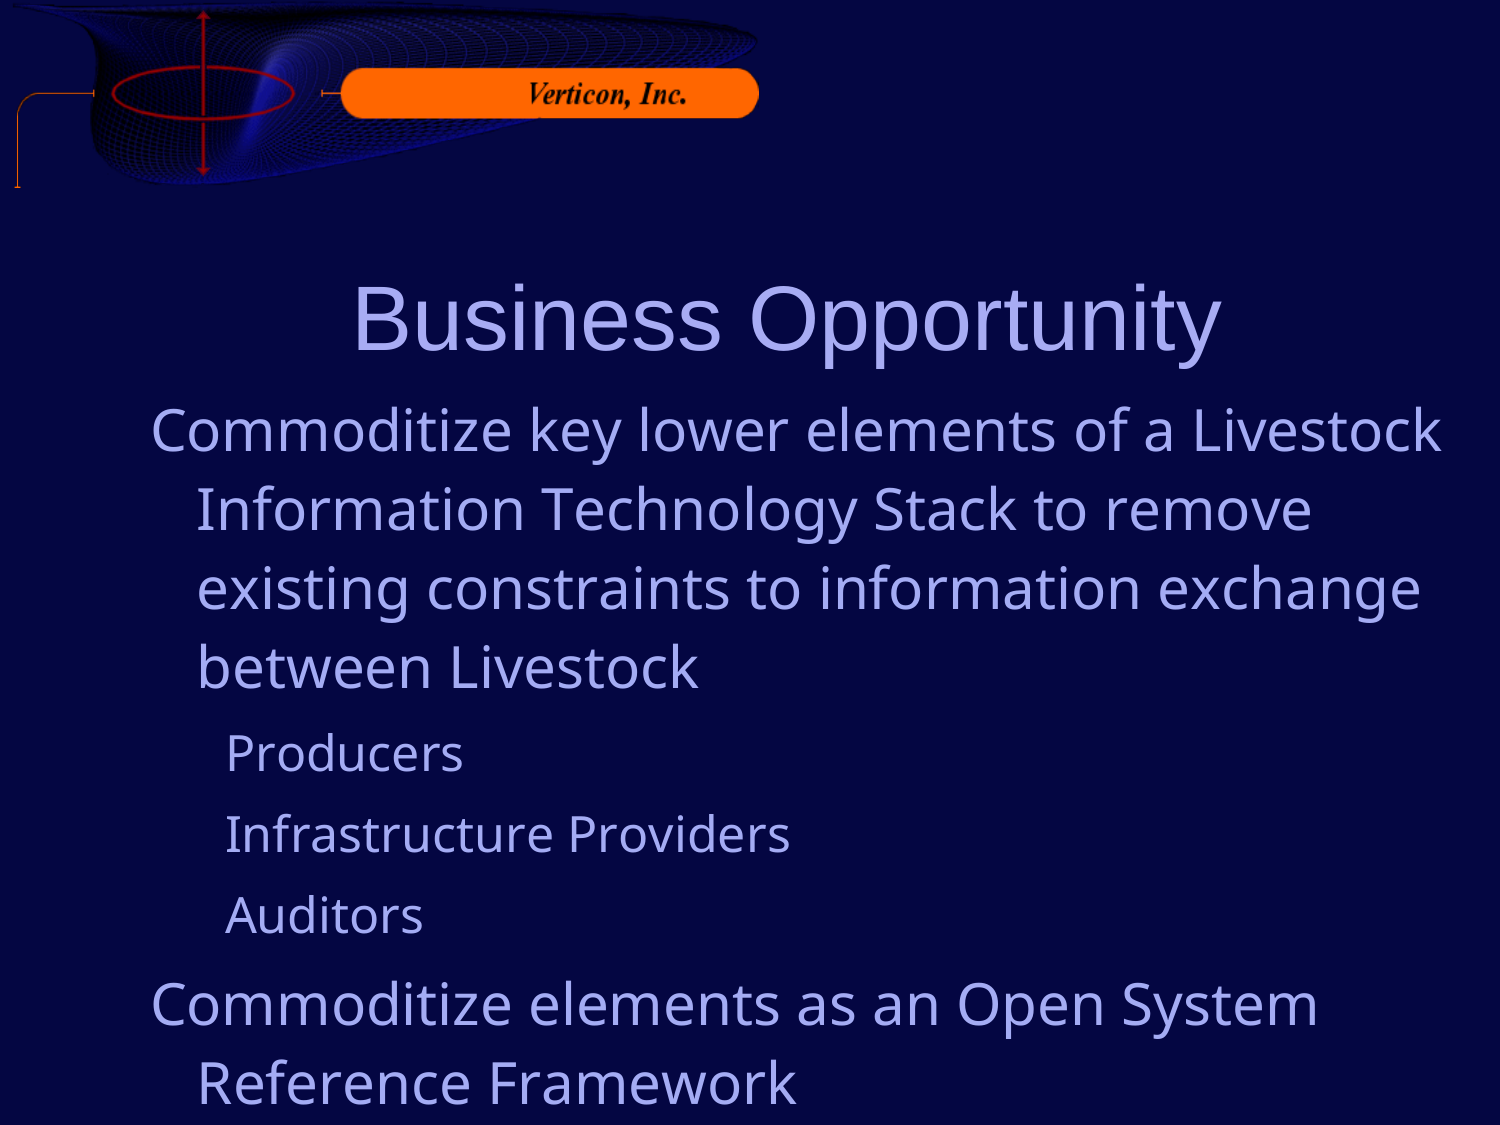

# Business Opportunity
Commoditize key lower elements of a Livestock Information Technology Stack to remove existing constraints to information exchange between Livestock
Producers
Infrastructure Providers
Auditors
Commoditize elements as an Open System Reference Framework